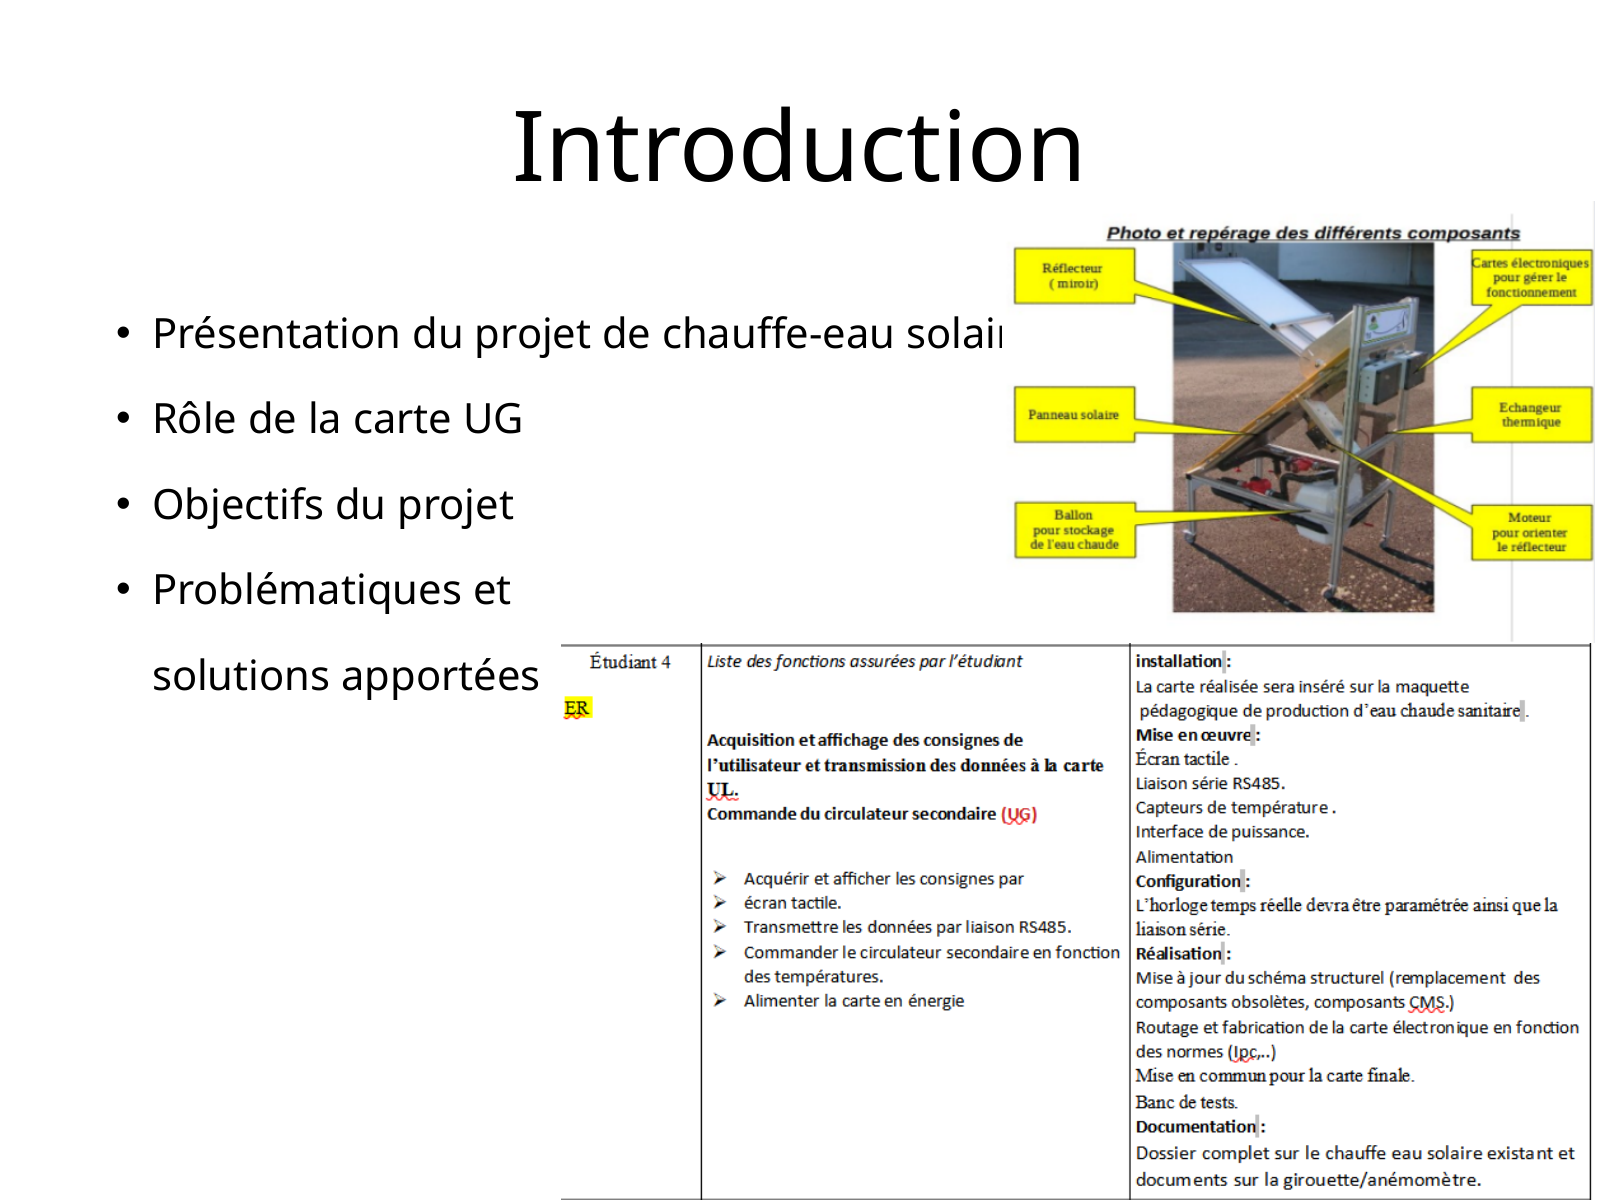

Introduction
Présentation du projet de chauffe-eau solaire
Rôle de la carte UG
Objectifs du projet
Problématiques et
solutions apportées